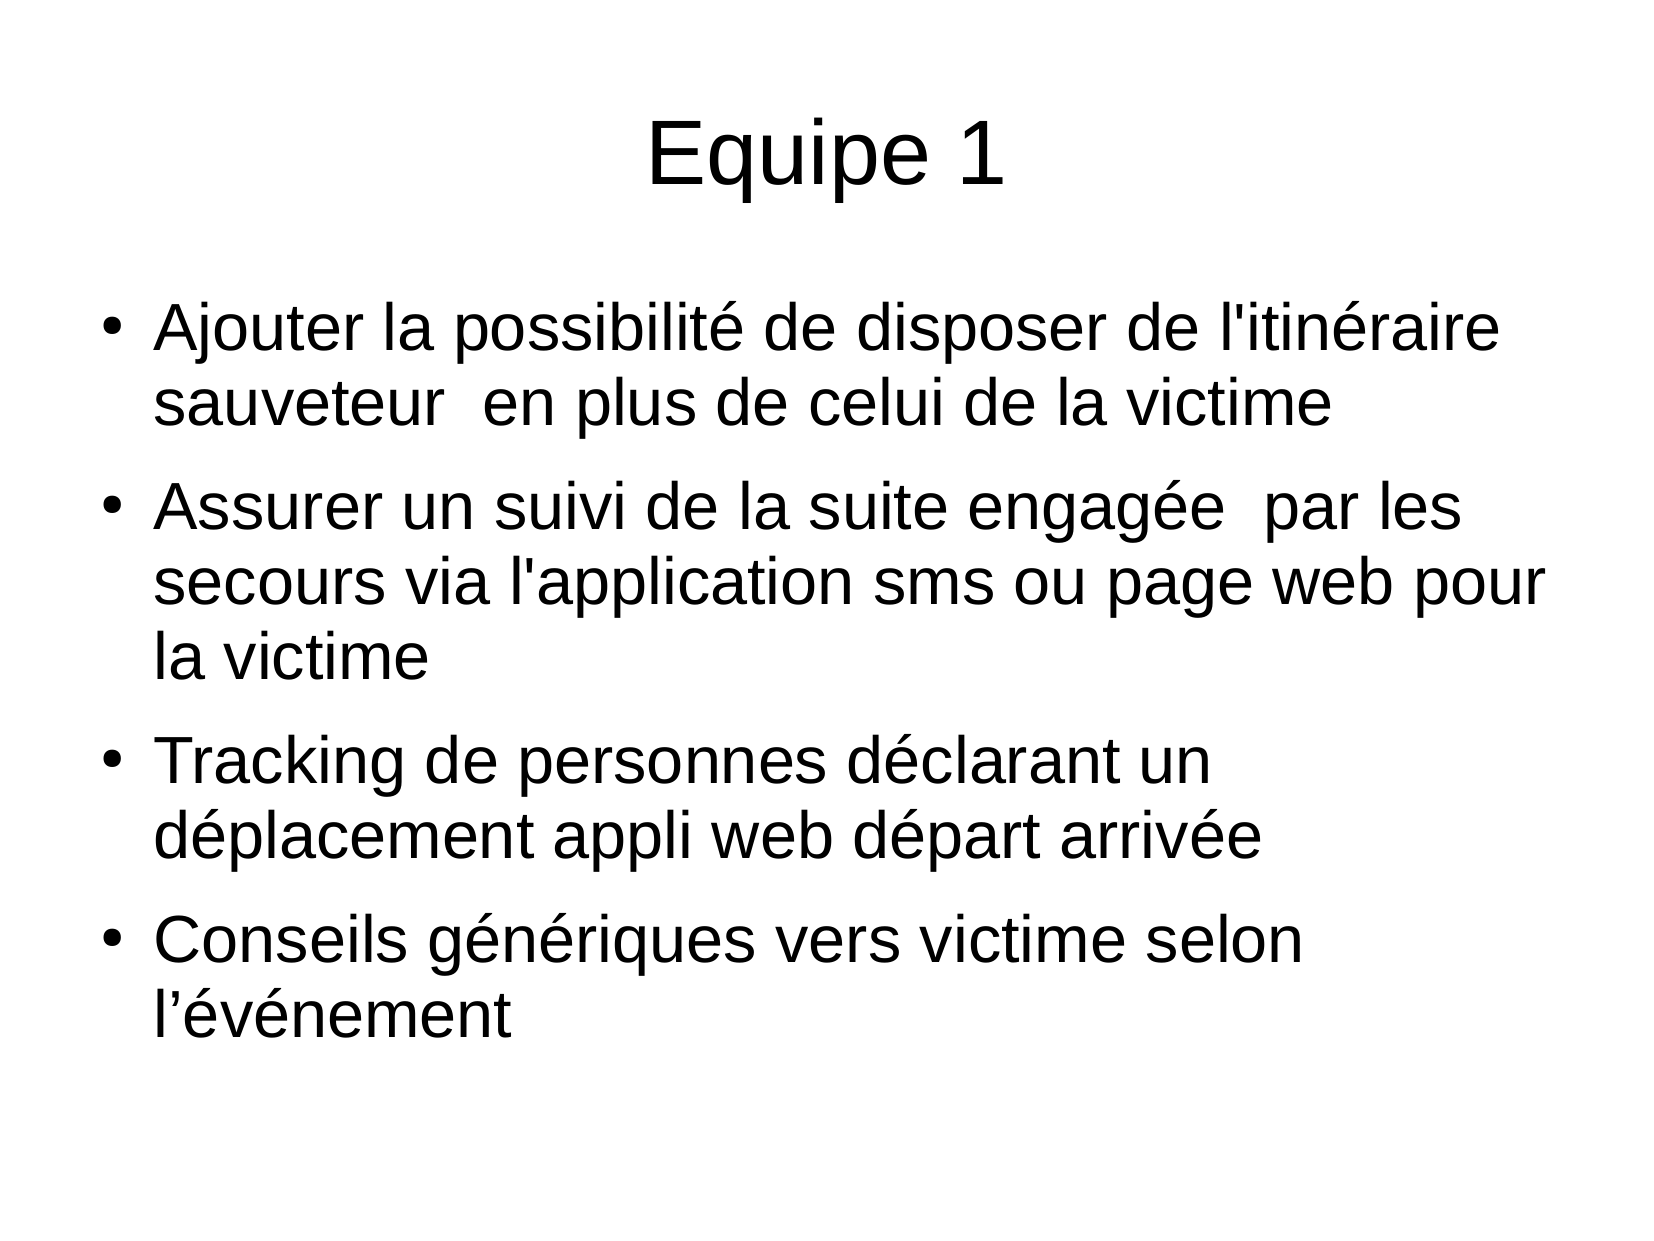

# Equipe 1
Ajouter la possibilité de disposer de l'itinéraire sauveteur en plus de celui de la victime
Assurer un suivi de la suite engagée par les secours via l'application sms ou page web pour la victime
Tracking de personnes déclarant un déplacement appli web départ arrivée
Conseils génériques vers victime selon l’événement